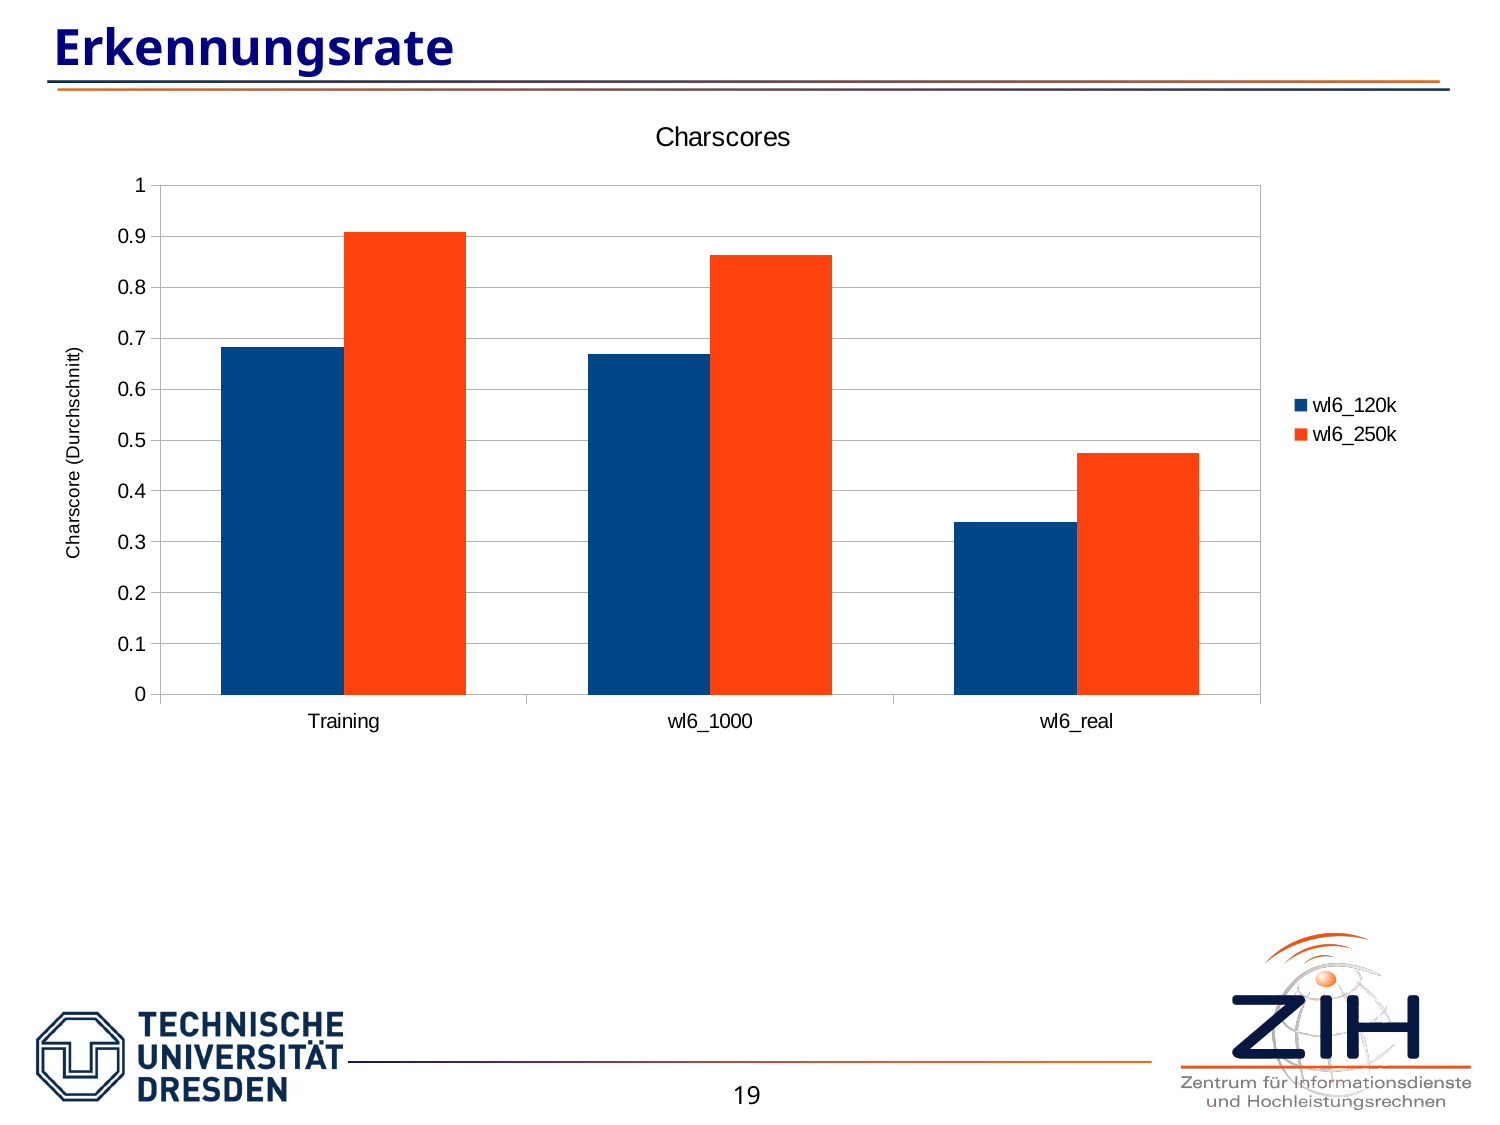

# Erkennungsrate
### Chart: Charscores
| Category | wl6_120k | wl6_250k |
|---|---|---|
| Training | 0.6819 | 0.9086 |
| wl6_1000 | 0.6685 | 0.863 |
| wl6_real | 0.3389 | 0.4753 |19